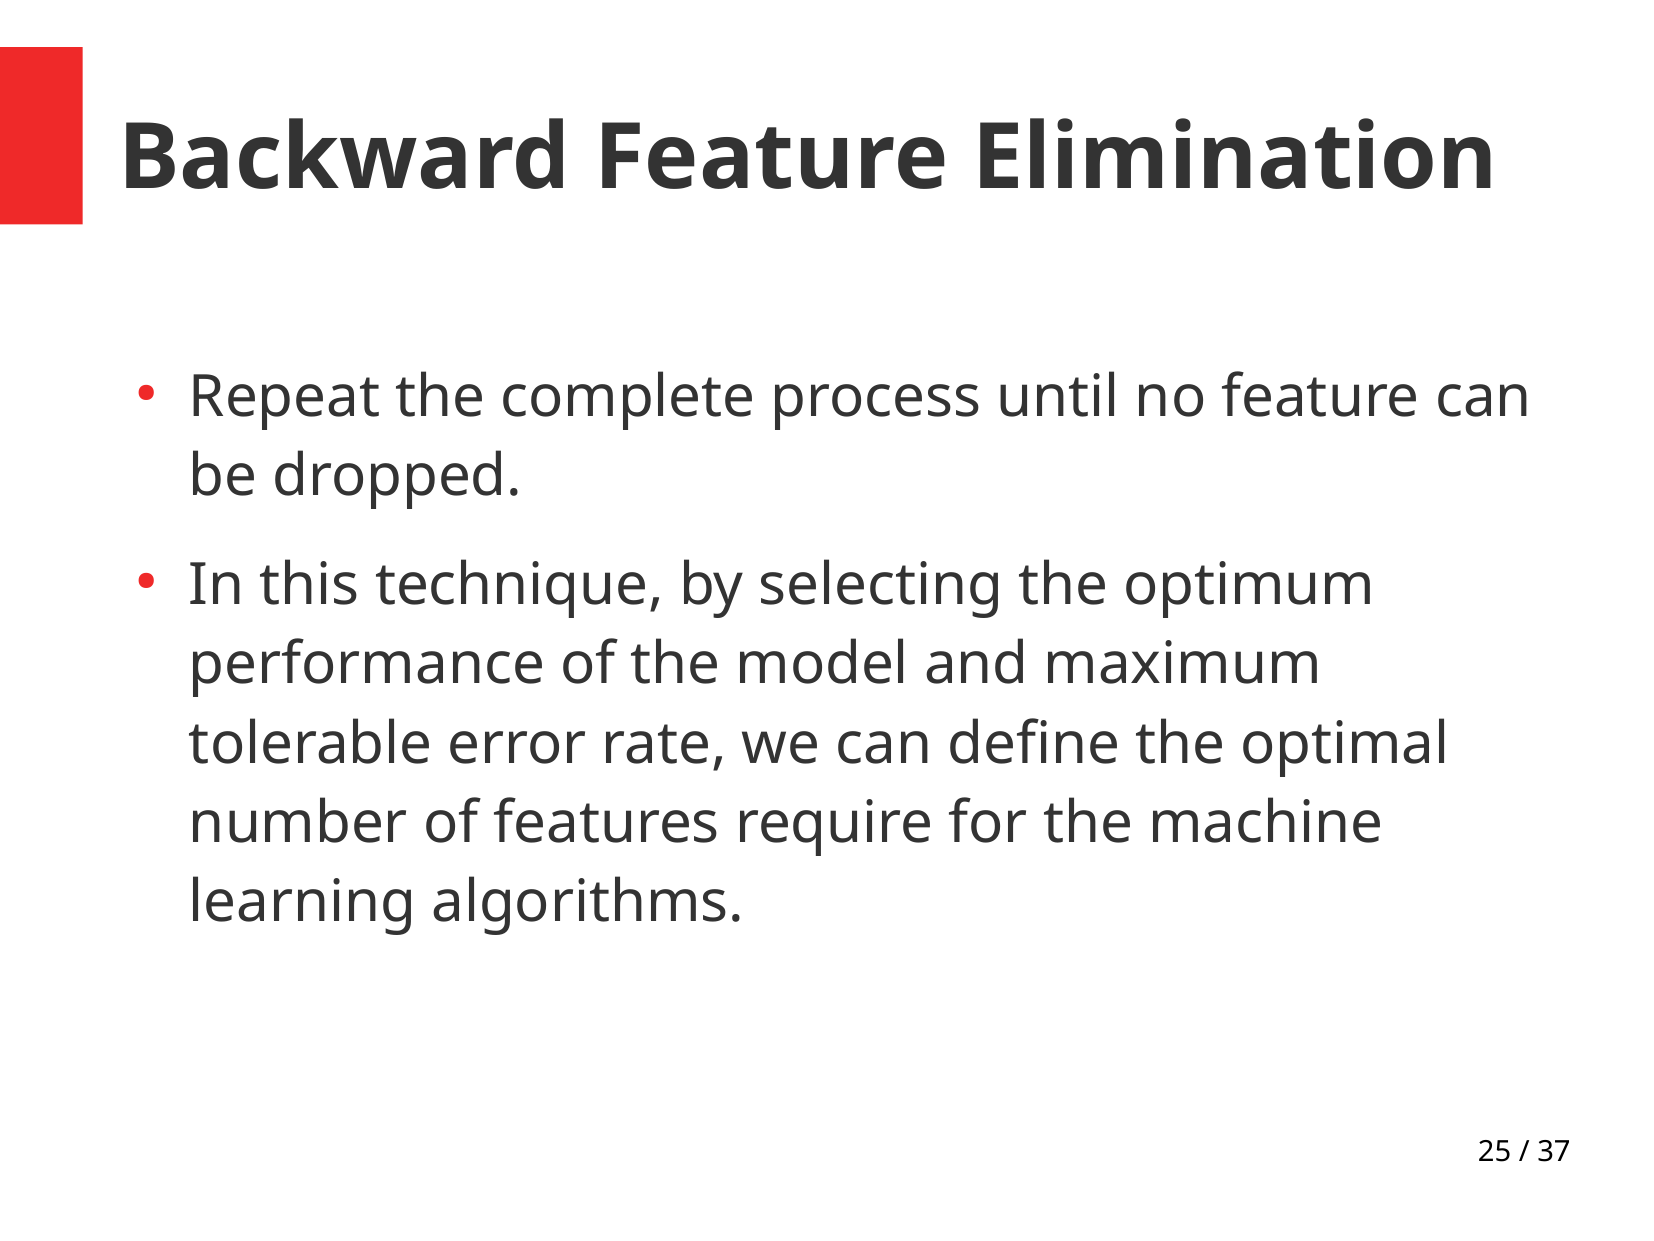

# Backward Feature Elimination
Repeat the complete process until no feature can be dropped.
In this technique, by selecting the optimum performance of the model and maximum tolerable error rate, we can define the optimal number of features require for the machine learning algorithms.
25